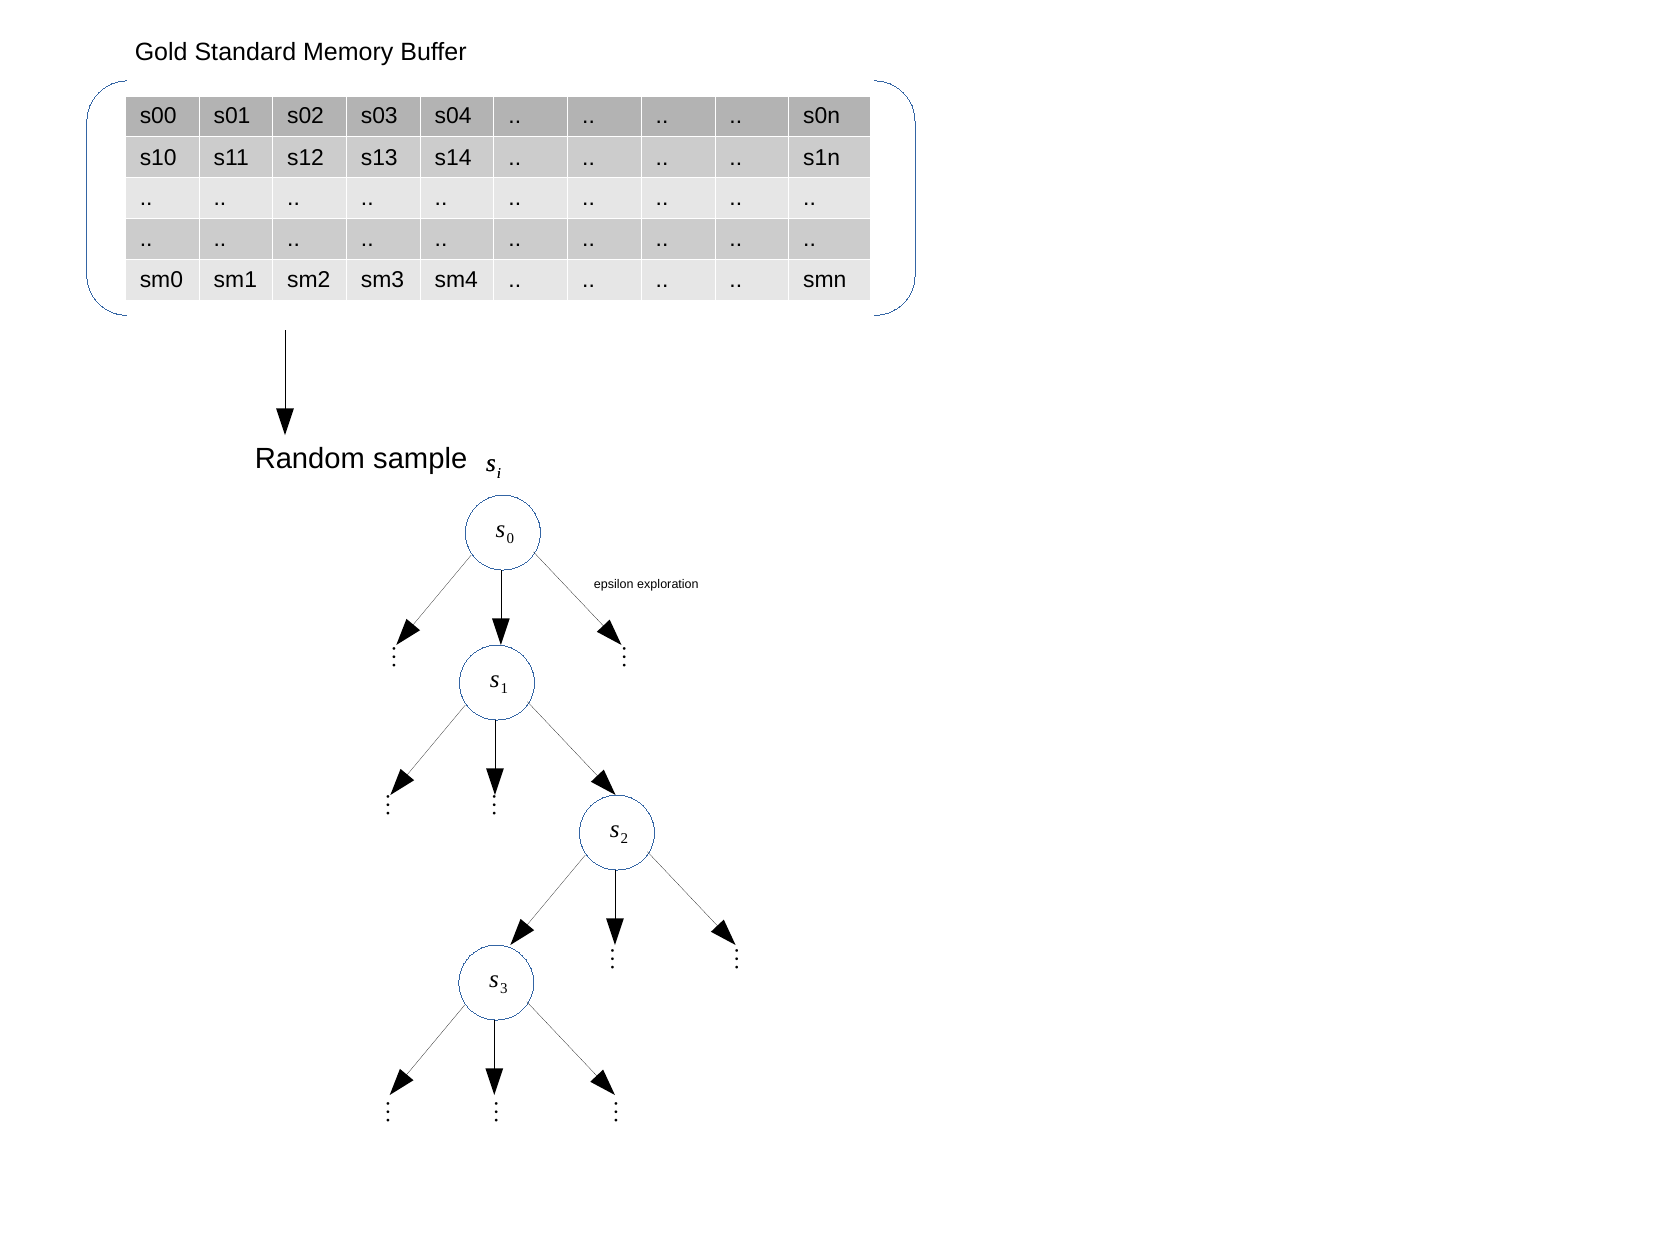

Gold Standard Memory Buffer
| s00 | s01 | s02 | s03 | s04 | .. | .. | .. | .. | s0n |
| --- | --- | --- | --- | --- | --- | --- | --- | --- | --- |
| s10 | s11 | s12 | s13 | s14 | .. | .. | .. | .. | s1n |
| .. | .. | .. | .. | .. | .. | .. | .. | .. | .. |
| .. | .. | .. | .. | .. | .. | .. | .. | .. | .. |
| sm0 | sm1 | sm2 | sm3 | sm4 | .. | .. | .. | .. | smn |
Random sample
epsilon exploration